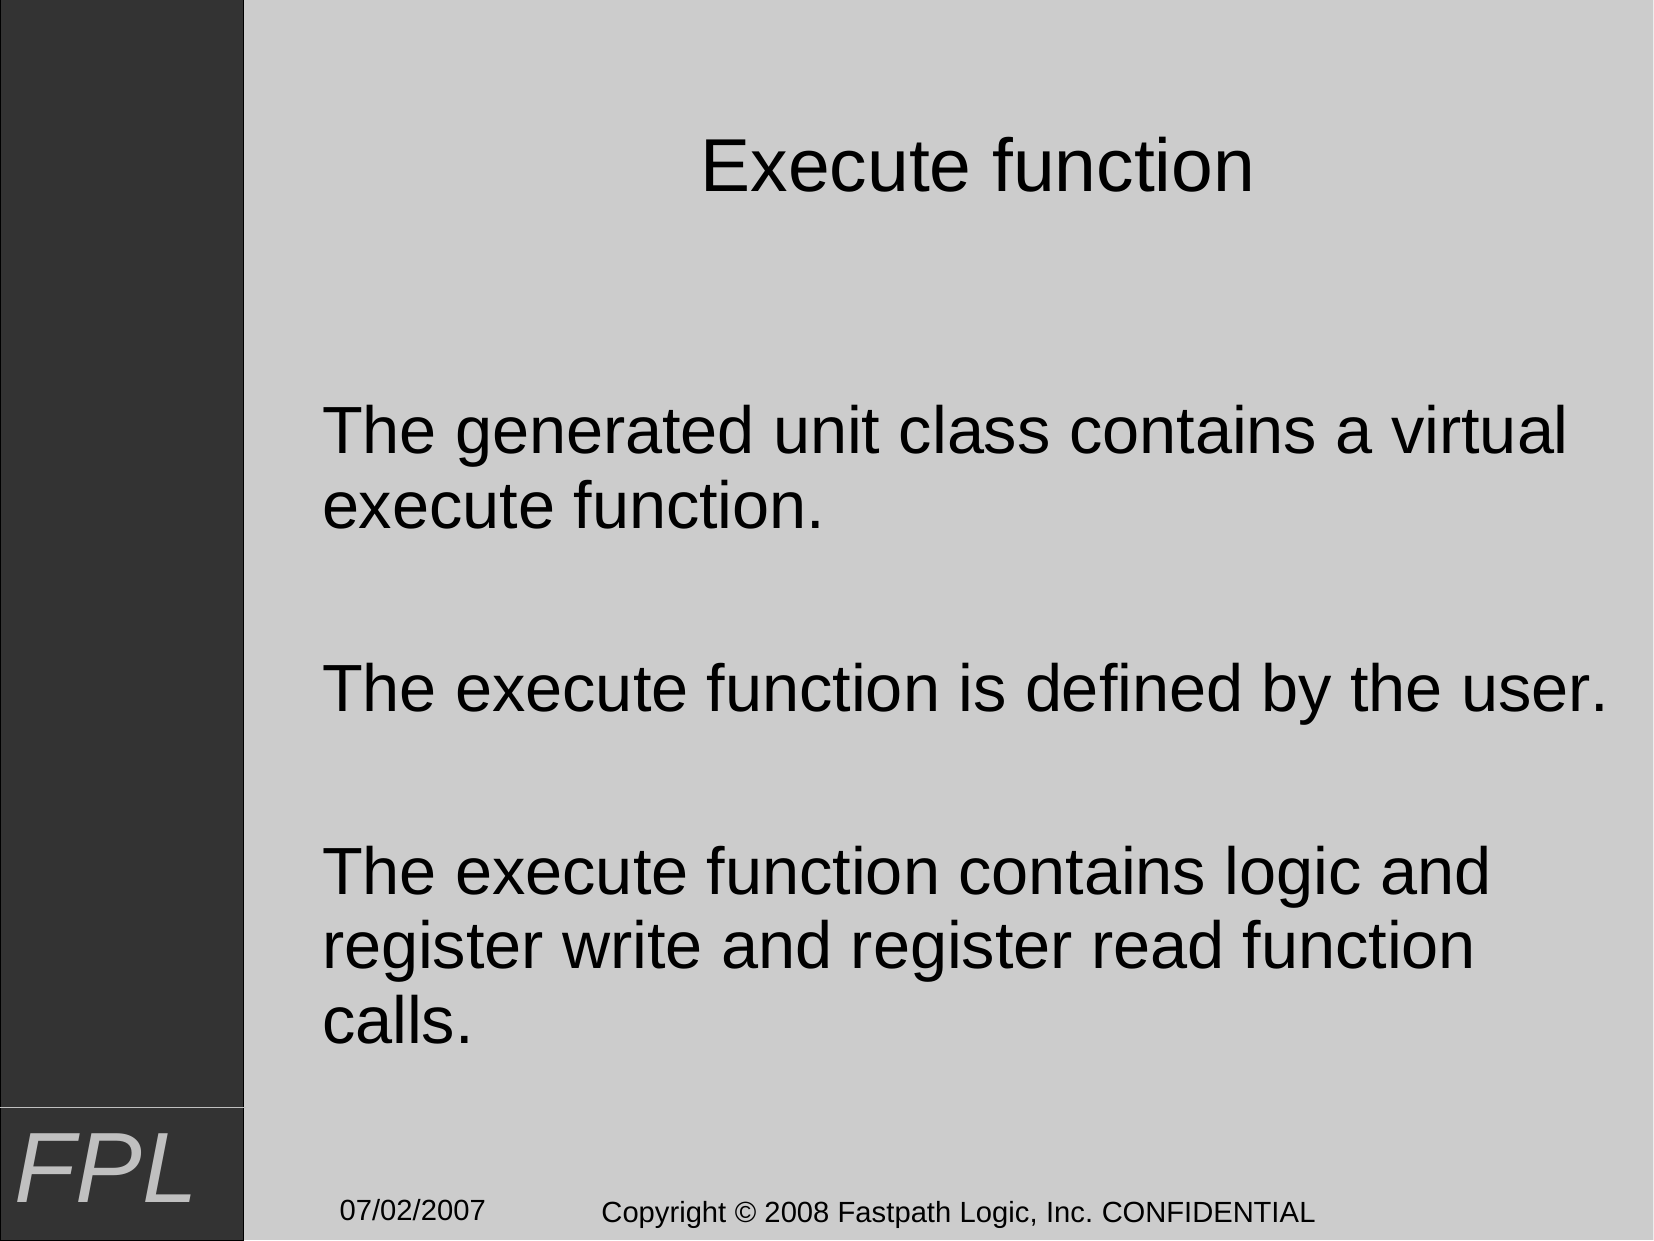

# Execute function
The generated unit class contains a virtual execute function.
The execute function is defined by the user.
The execute function contains logic and register write and register read function calls.
07/02/2007
© 2007 FASTPATH LOGIC INC.